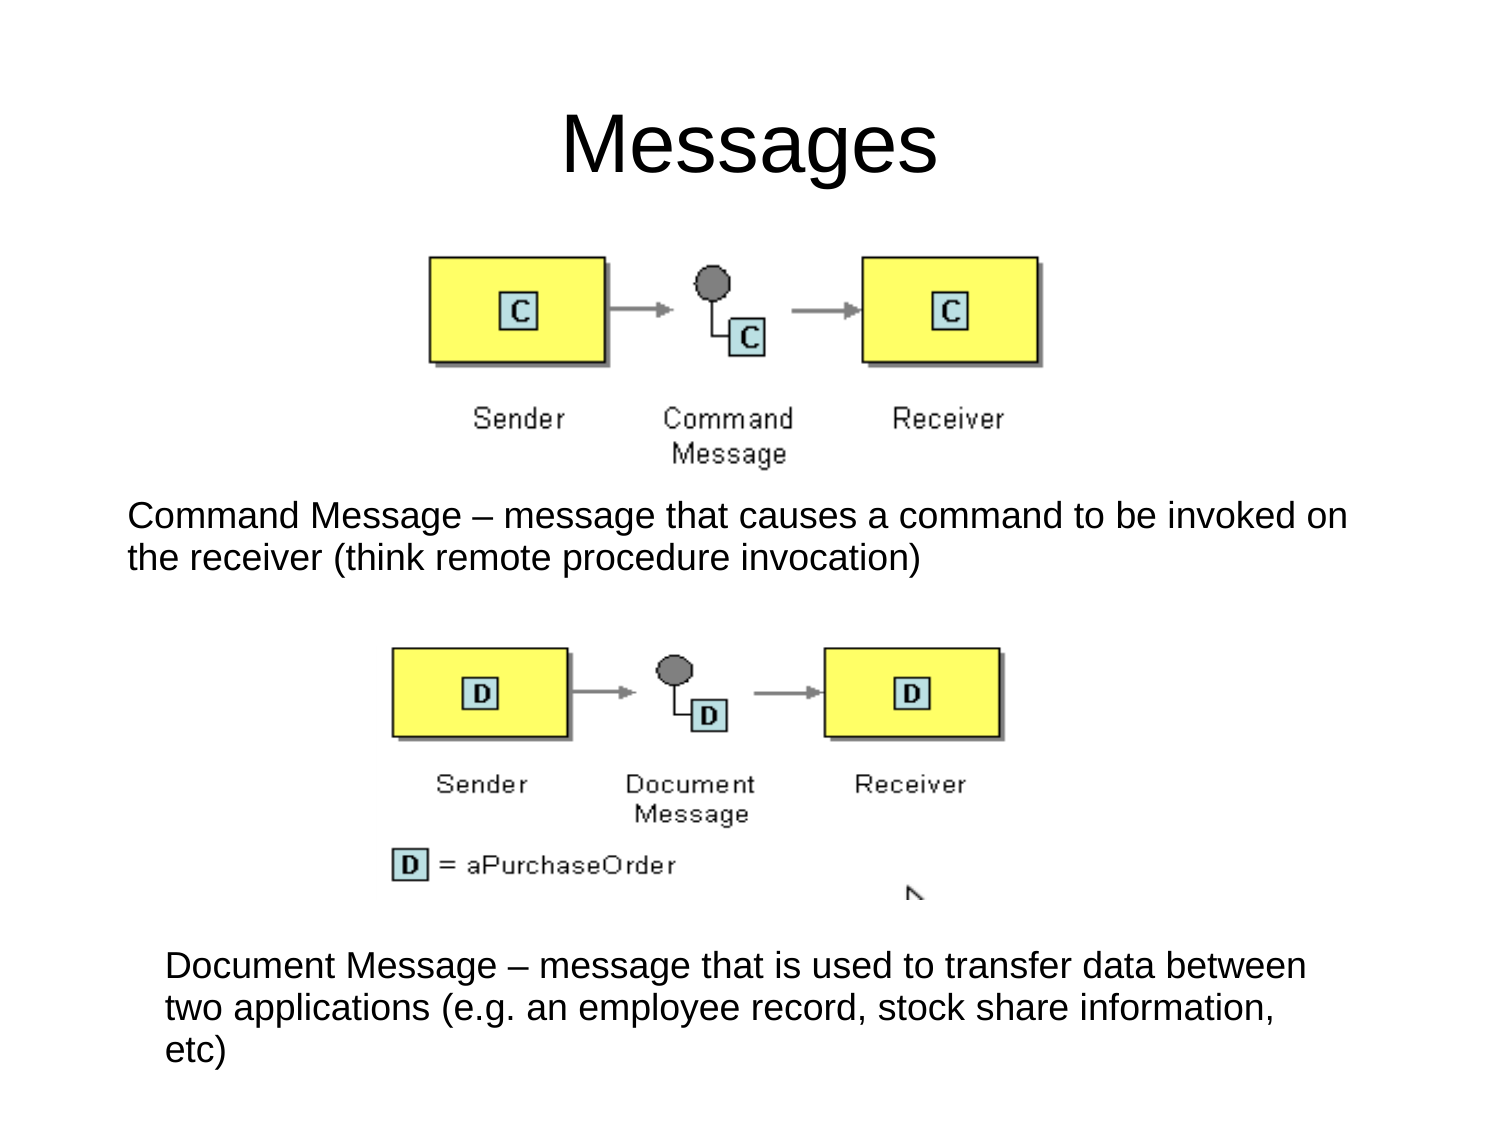

Messages
Command Message – message that causes a command to be invoked on the receiver (think remote procedure invocation)
Document Message – message that is used to transfer data between two applications (e.g. an employee record, stock share information, etc)